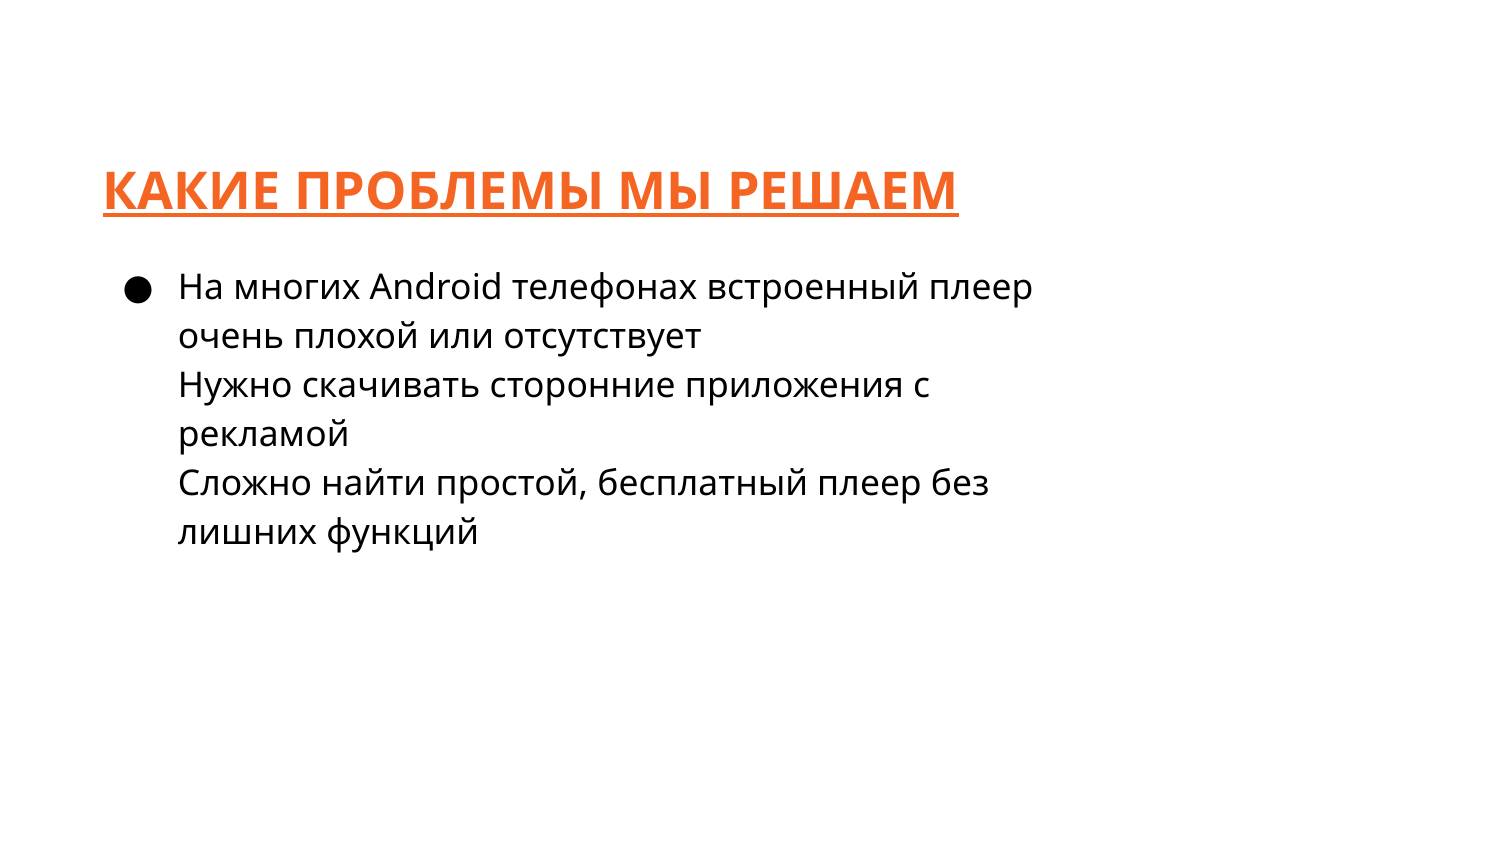

# КАКИЕ ПРОБЛЕМЫ МЫ РЕШАЕМ
На многих Android телефонах встроенный плеер очень плохой или отсутствует
Нужно скачивать сторонние приложения с рекламой
Сложно найти простой, бесплатный плеер без лишних функций